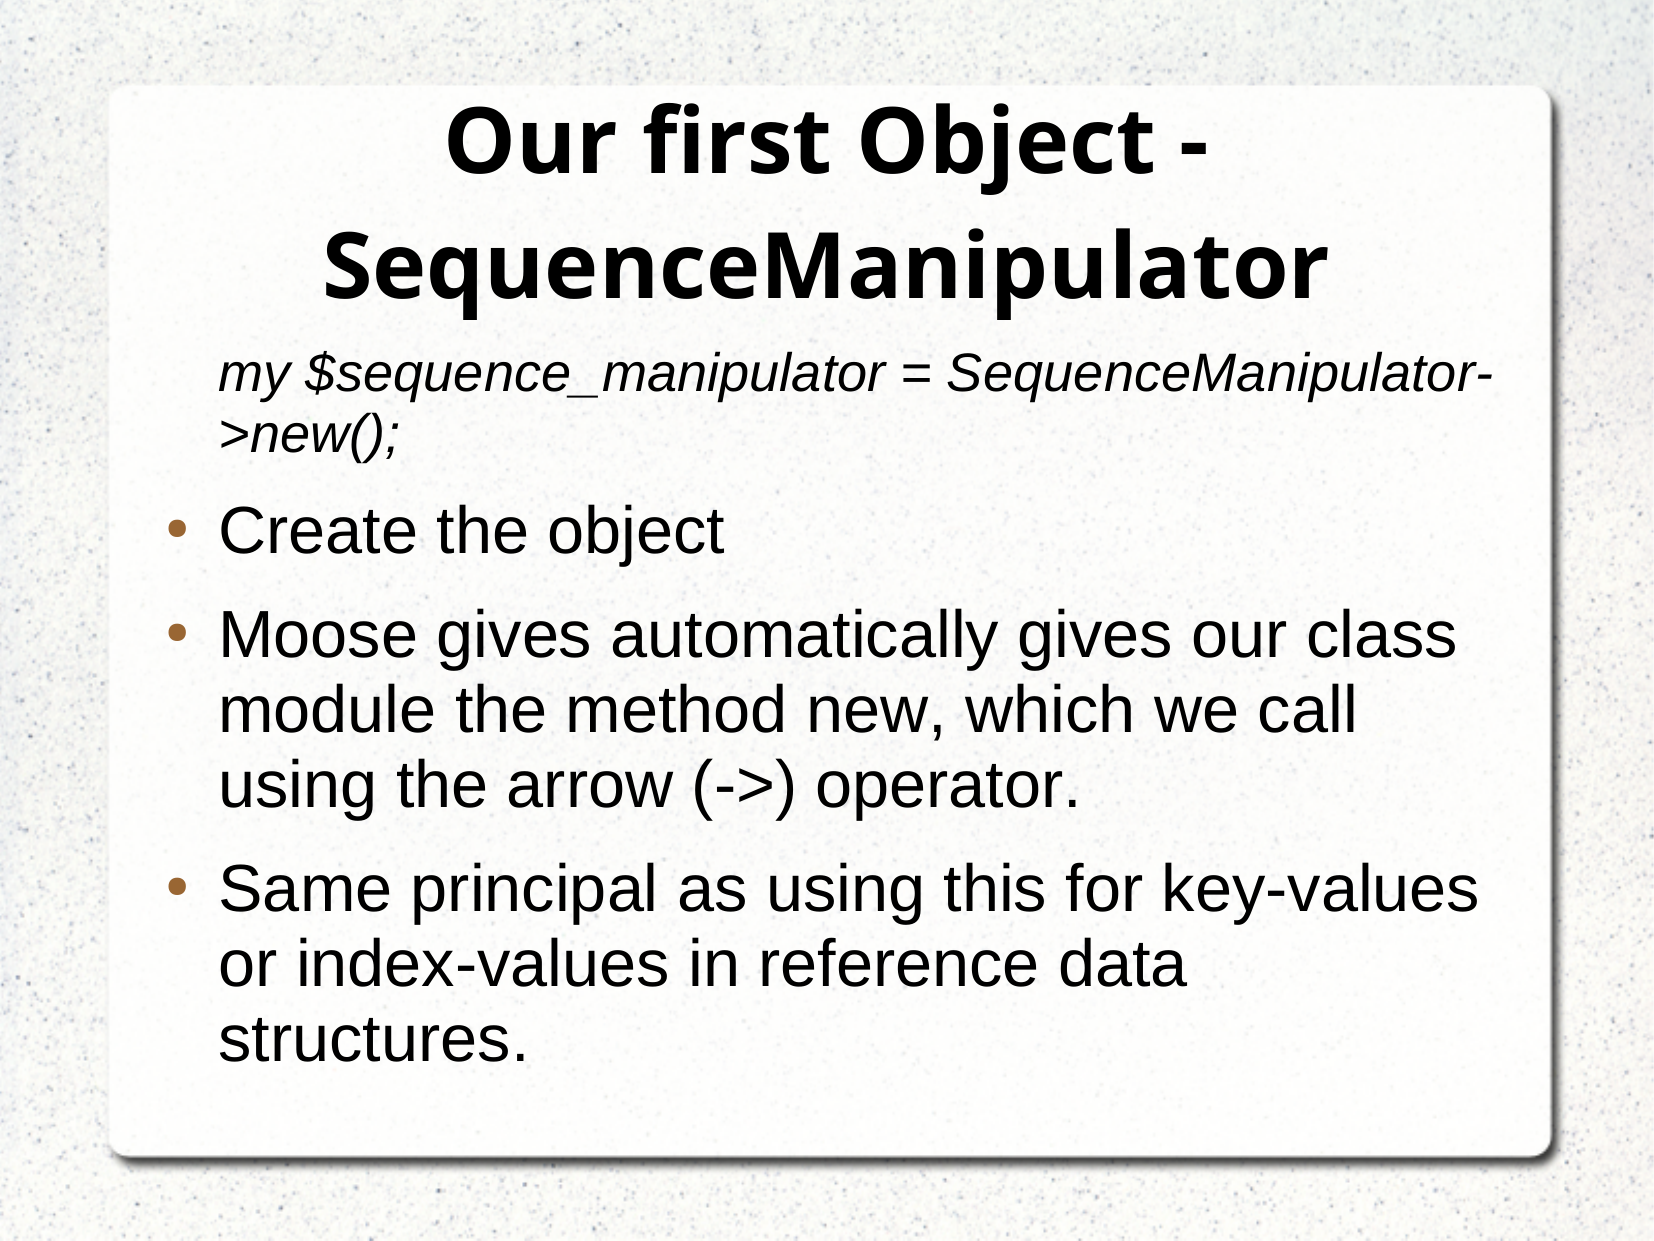

# Our first Object - SequenceManipulator
my $sequence_manipulator = SequenceManipulator->new();
Create the object
Moose gives automatically gives our class module the method new, which we call using the arrow (->) operator.
Same principal as using this for key-values or index-values in reference data structures.